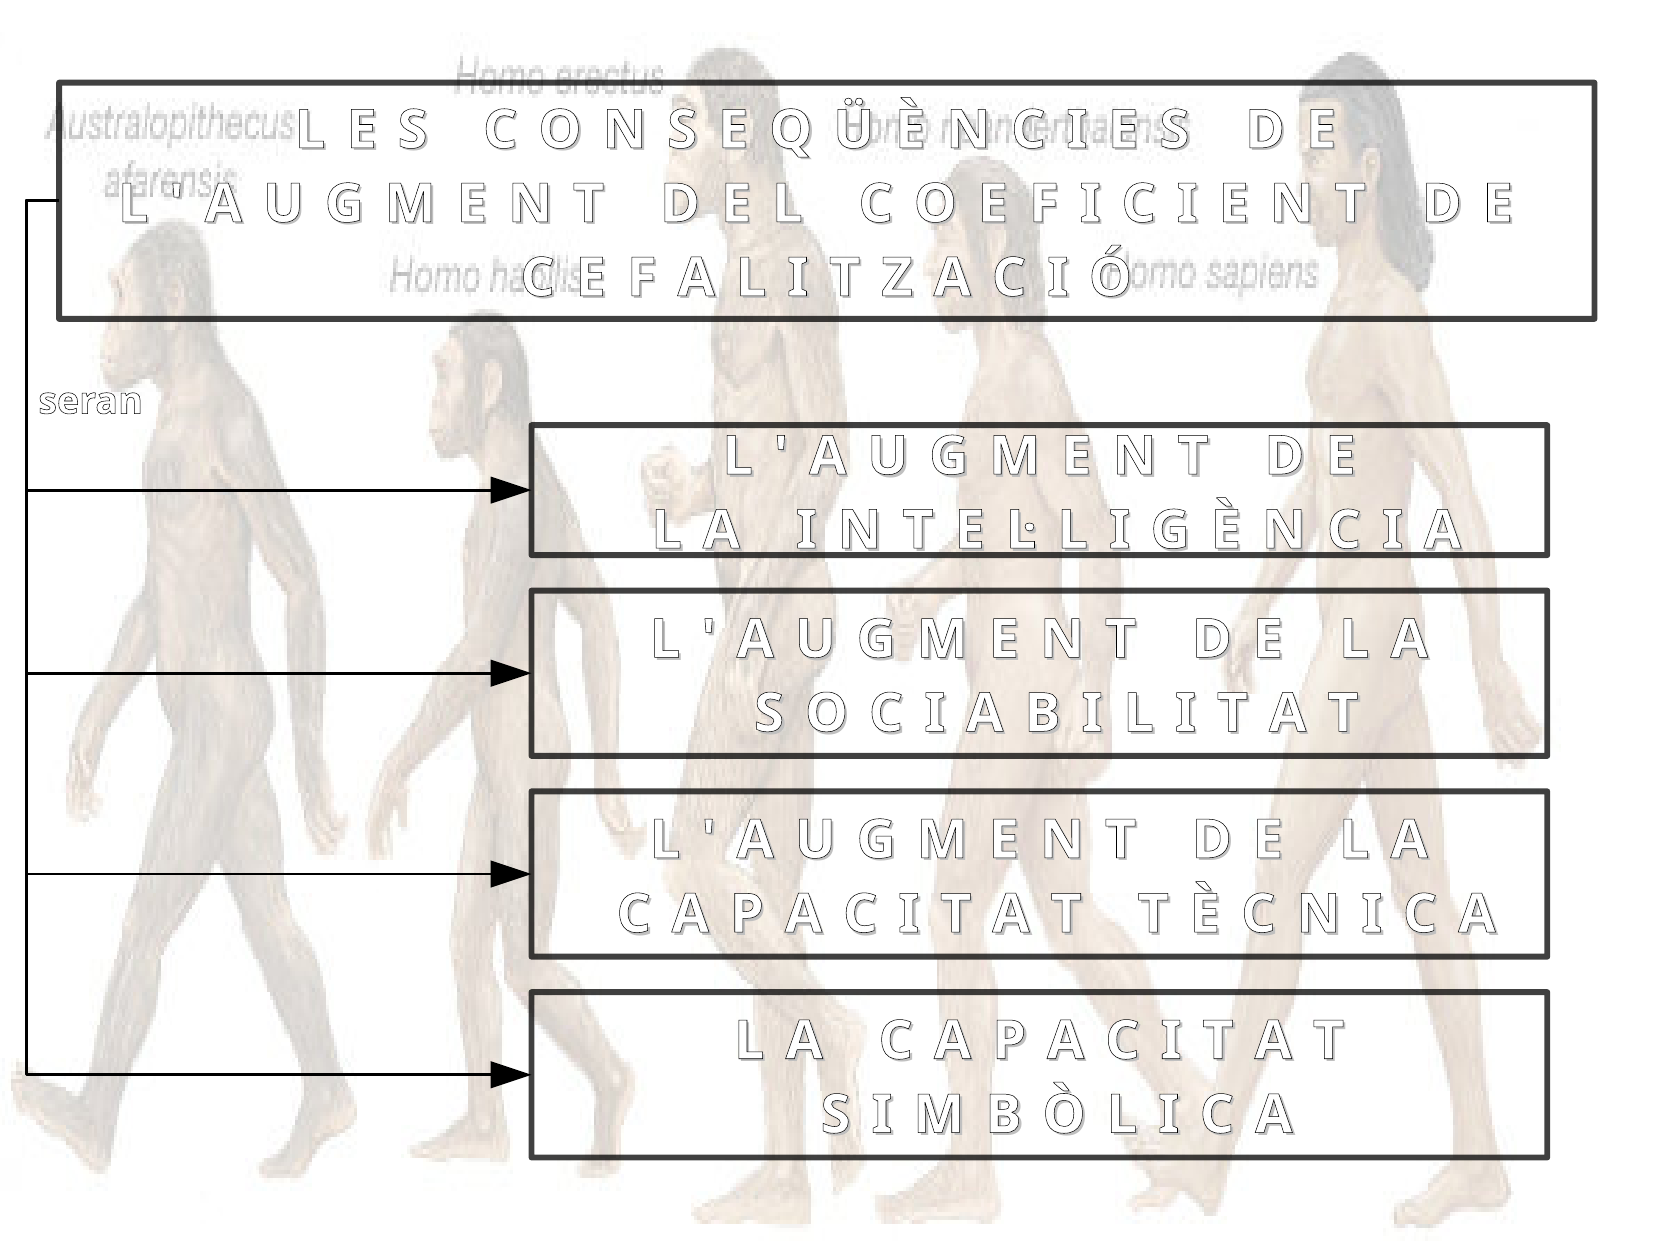

LES CONSEQÜÈNCIES DE L'AUGMENT DEL COEFICIENT DE CEFALITZACIÓ
seran
L'AUGMENT DE
 LA INTEL·LIGÈNCIA
L'AUGMENT DE LA
 SOCIABILITAT
L'AUGMENT DE LA
 CAPACITAT TÈCNICA
LA CAPACITAT
 SIMBÒLICA